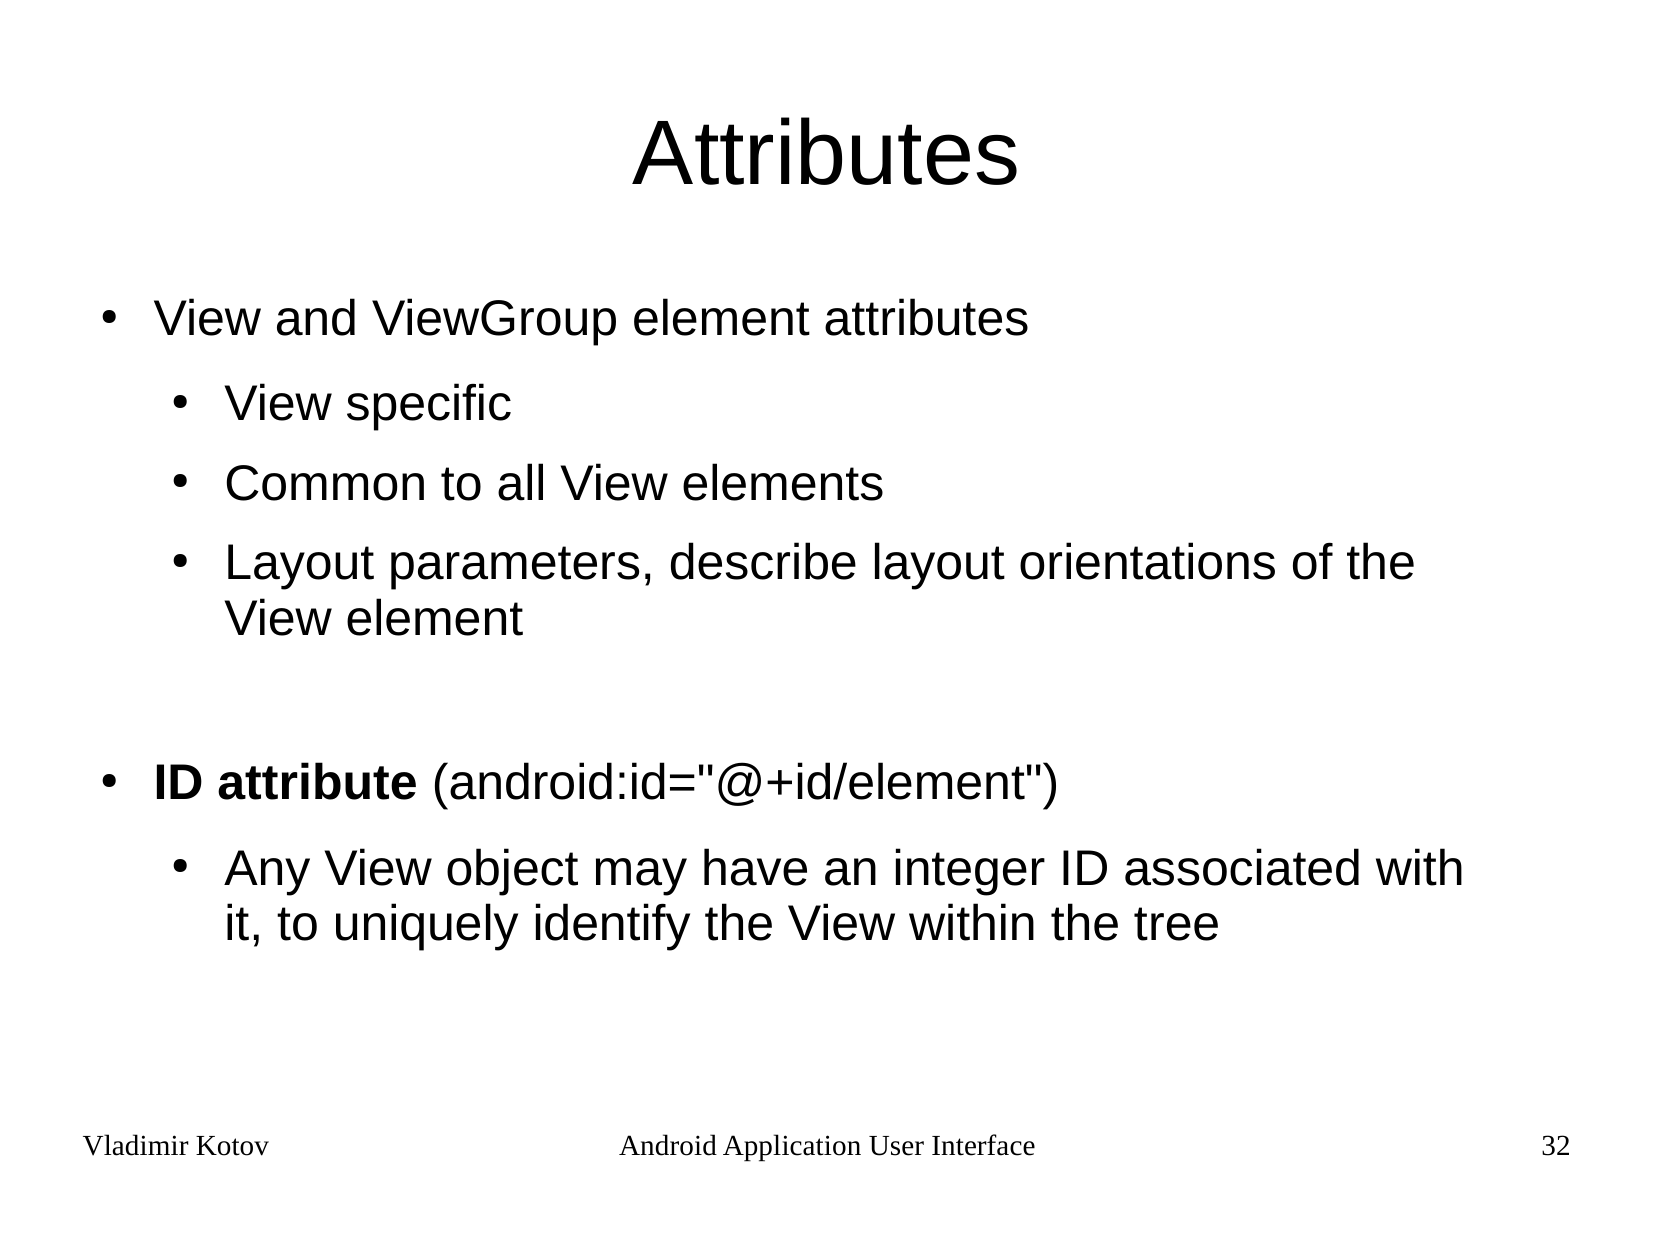

# Attributes
View and ViewGroup element attributes
View specific
Common to all View elements
Layout parameters, describe layout orientations of the View element
ID attribute (android:id="@+id/element")
Any View object may have an integer ID associated with it, to uniquely identify the View within the tree
Vladimir Kotov
Android Application User Interface
32